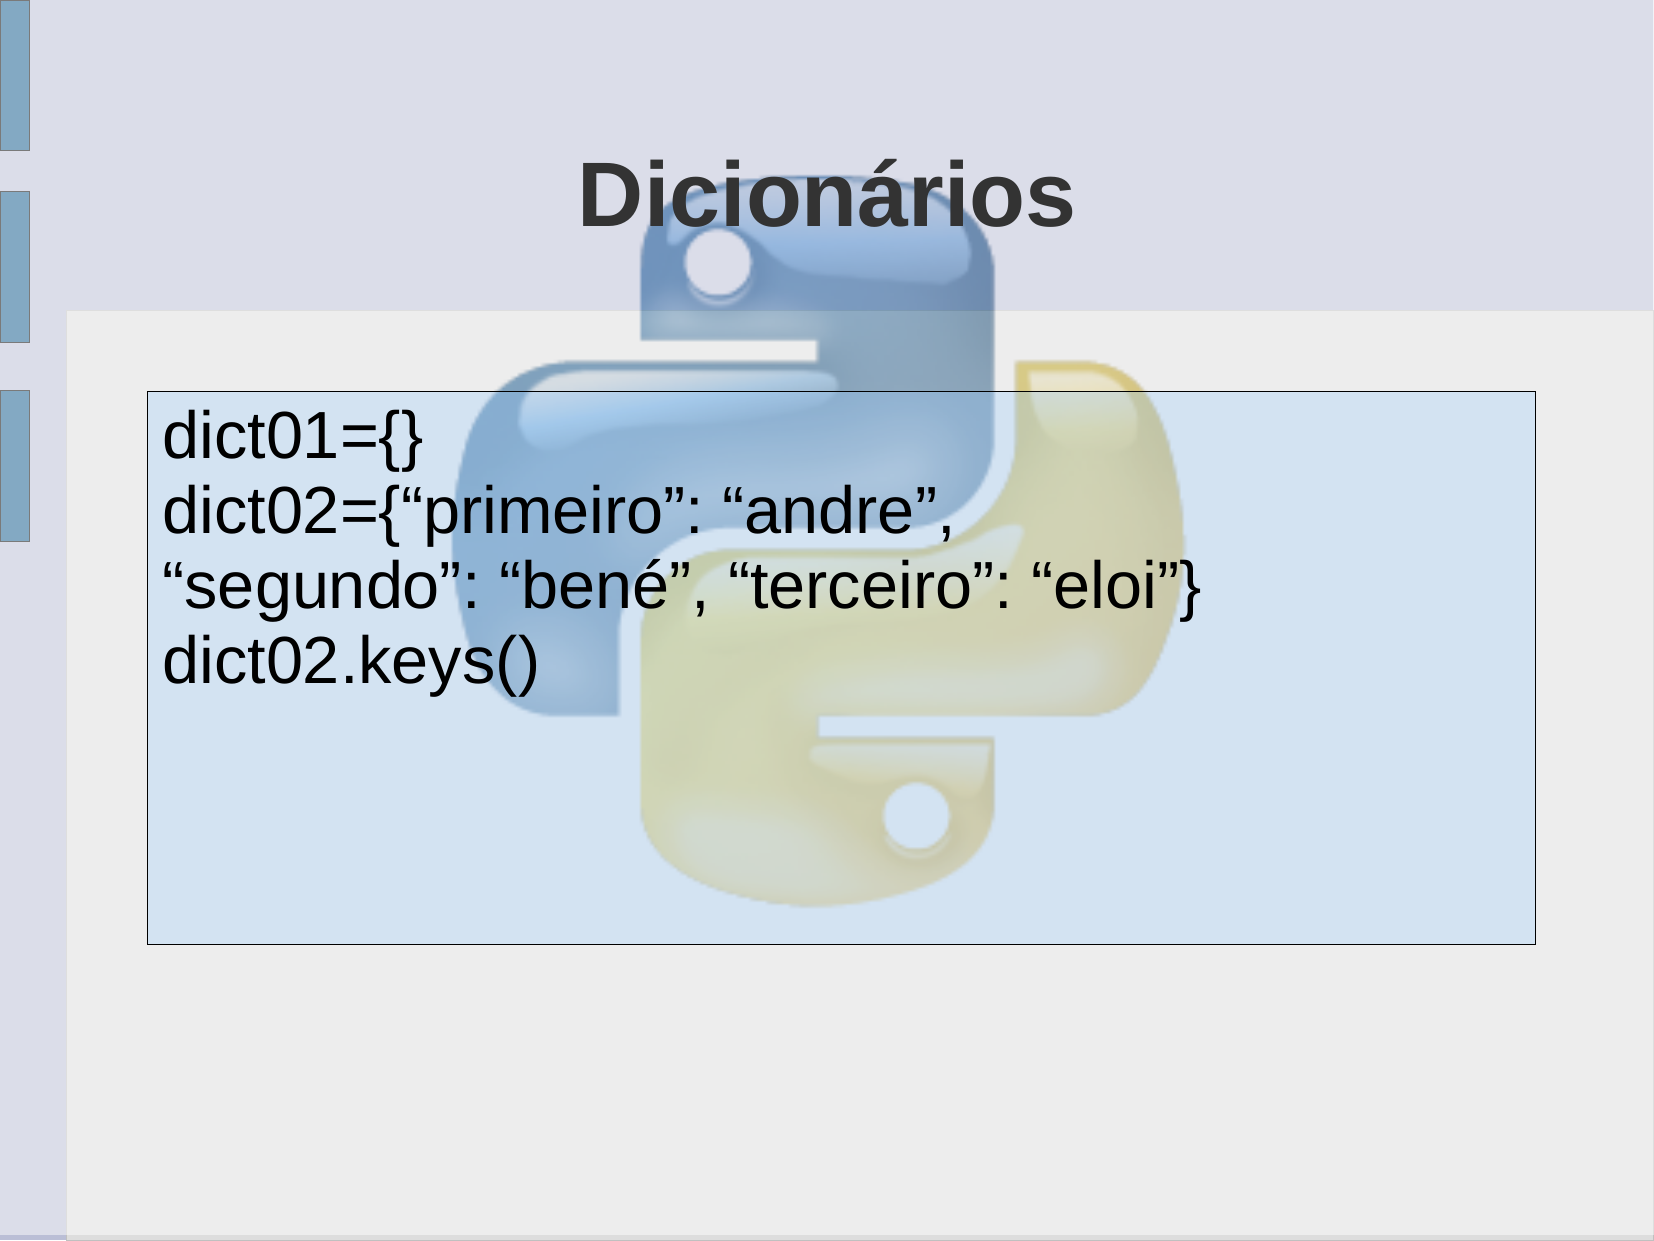

# Dicionários
dict01={}
dict02={“primeiro”: “andre”,
“segundo”: “bené”, “terceiro”: “eloi”}
dict02.keys()